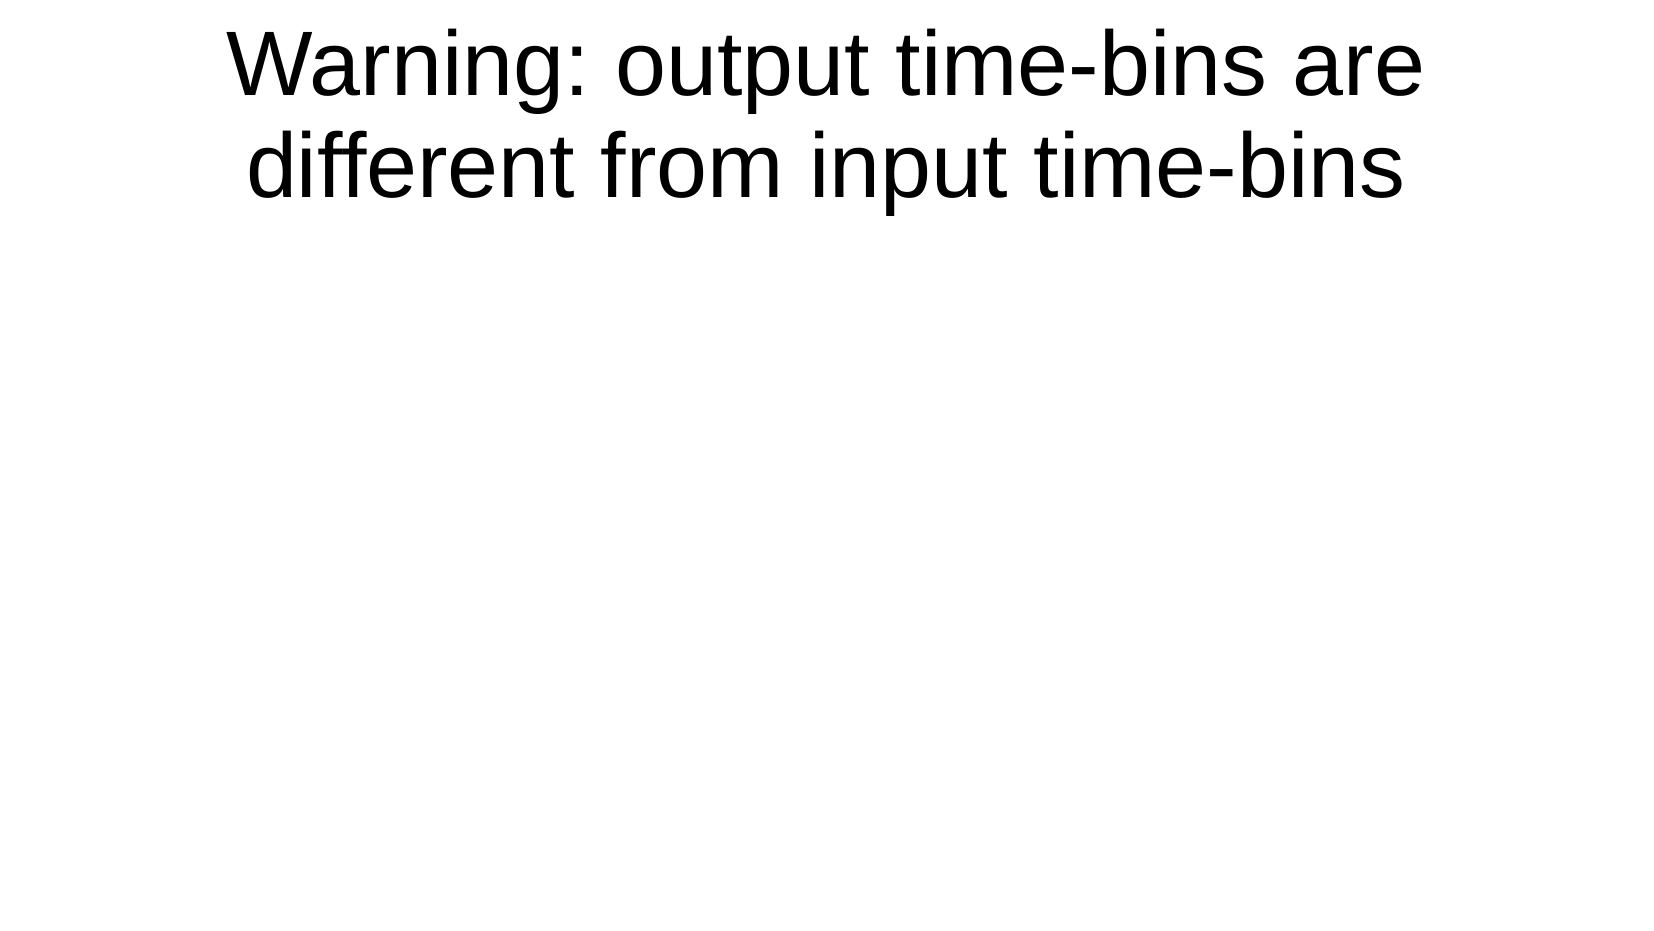

# Warning: output time-bins are different from input time-bins